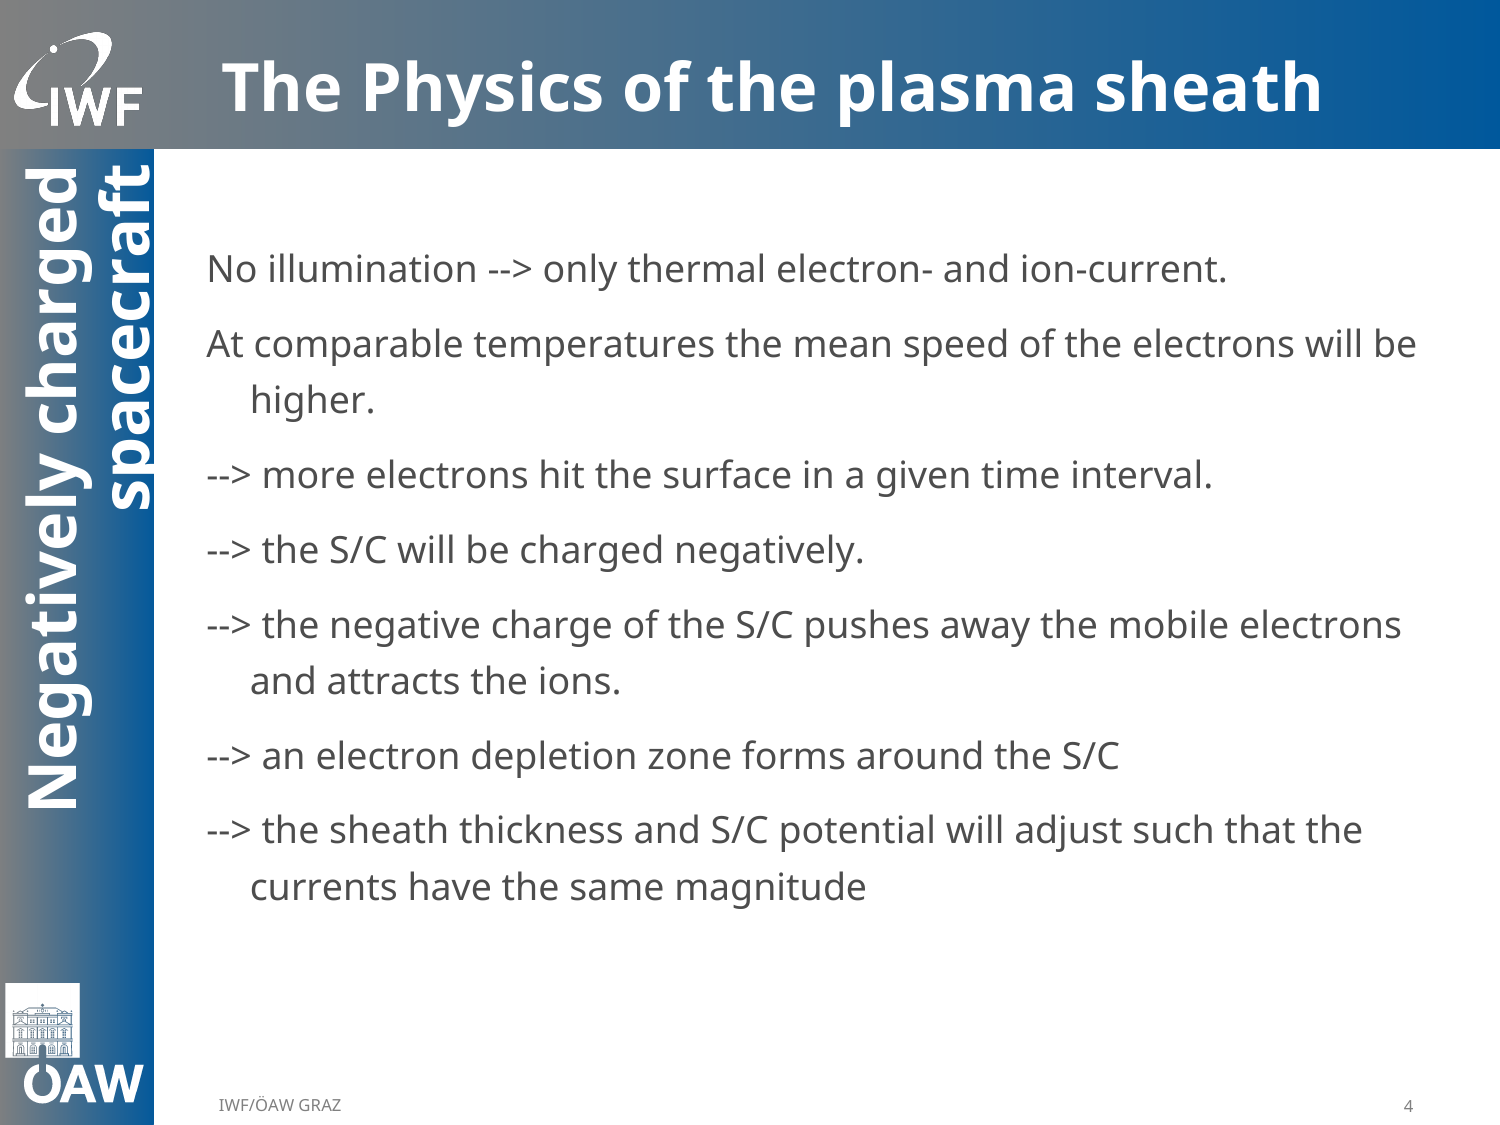

The Physics of the plasma sheath
# No illumination --> only thermal electron- and ion-current.
At comparable temperatures the mean speed of the electrons will be higher.
--> more electrons hit the surface in a given time interval.
--> the S/C will be charged negatively.
--> the negative charge of the S/C pushes away the mobile electrons and attracts the ions.
--> an electron depletion zone forms around the S/C
--> the sheath thickness and S/C potential will adjust such that the currents have the same magnitude
Negatively charged spacecraft
IWF/ÖAW GRAZ
4